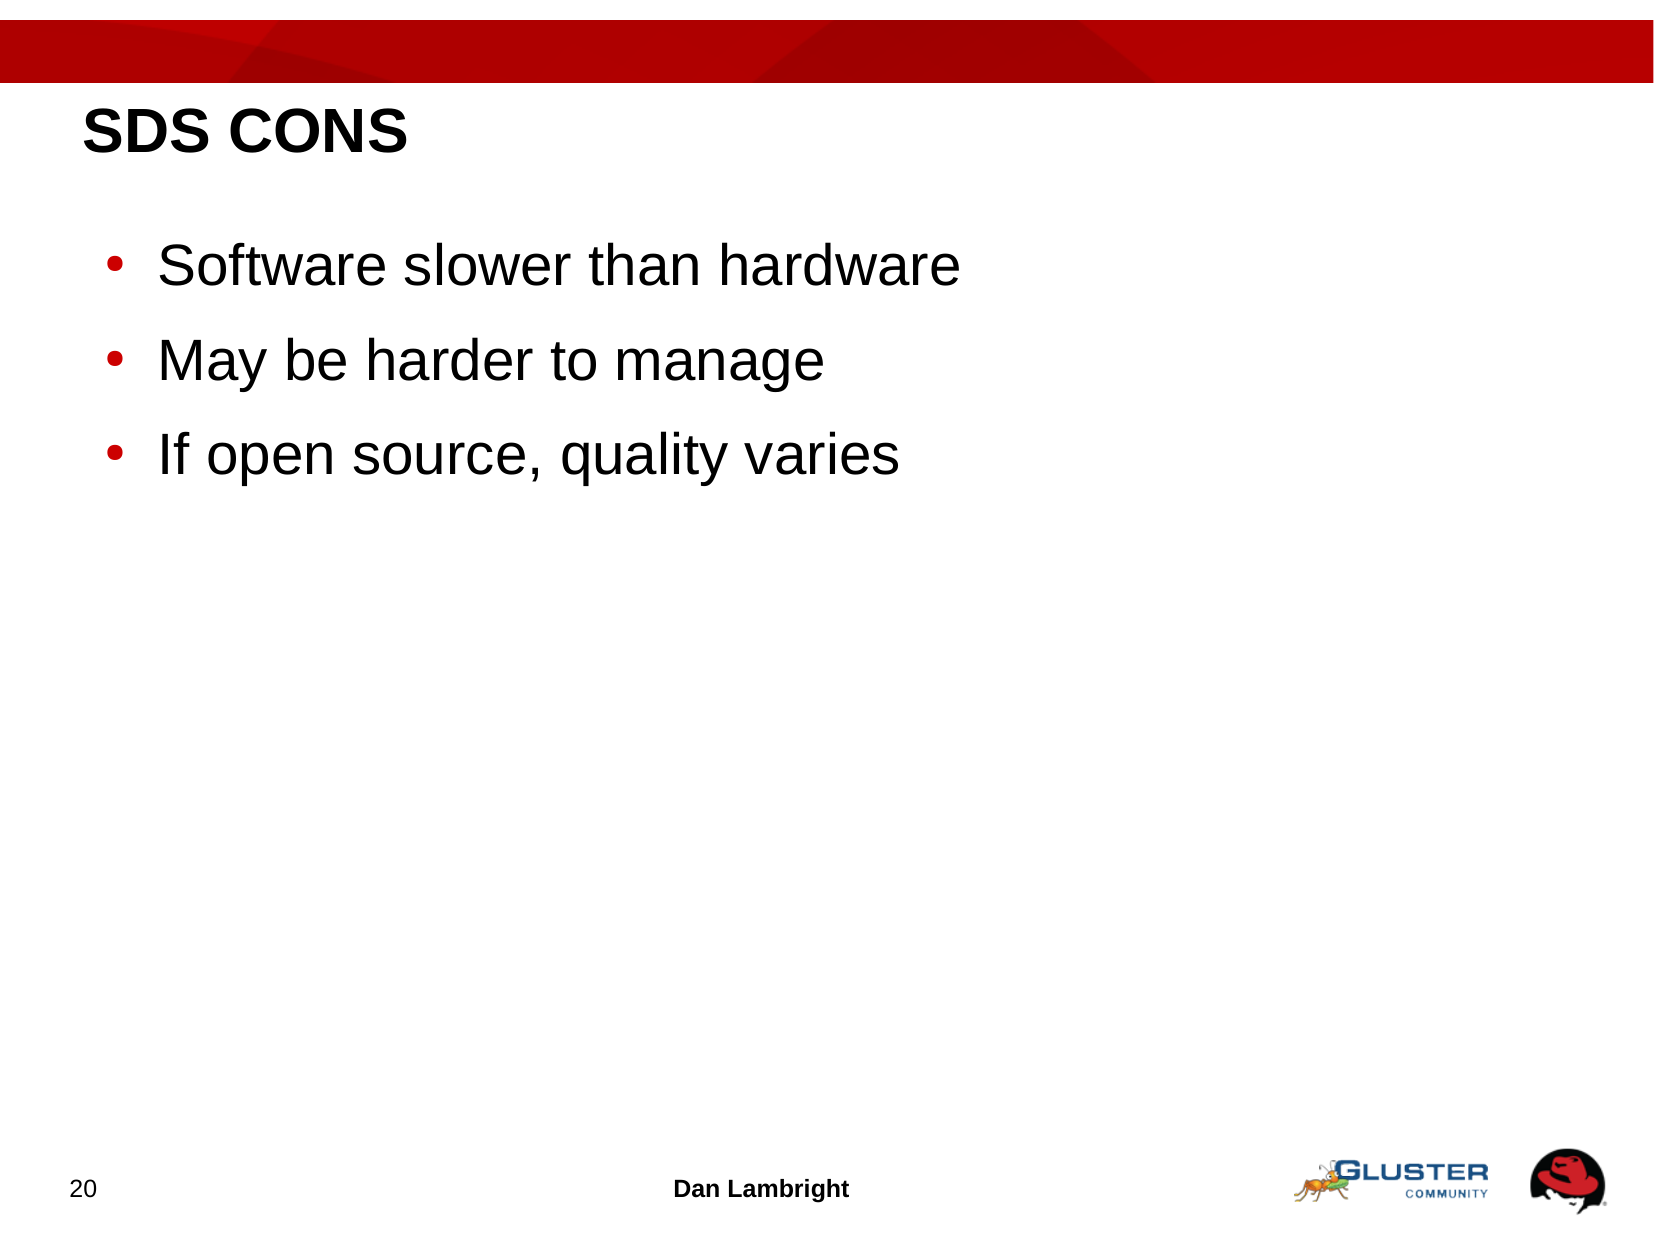

# SDS CONS
Software slower than hardware
May be harder to manage
If open source, quality varies